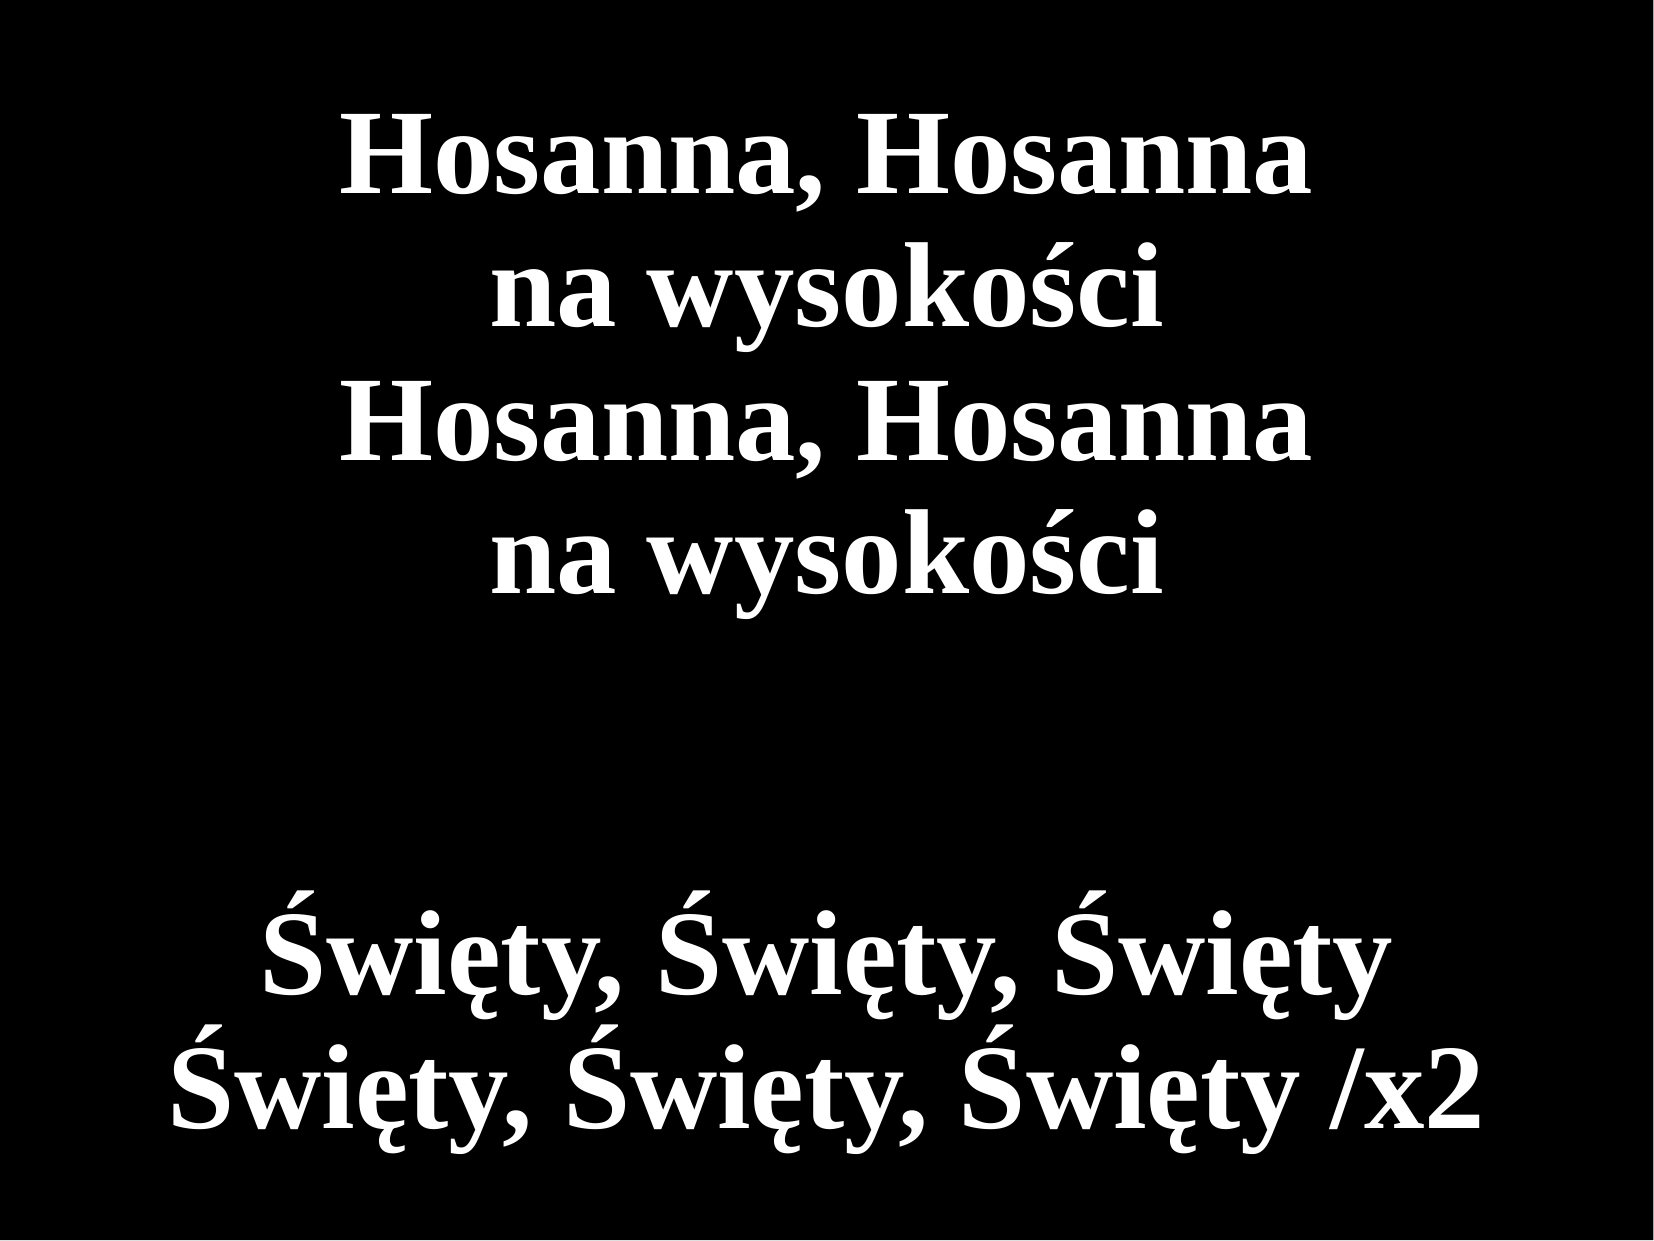

# Hosanna, Hosanna na wysokości Hosanna, Hosanna na wysokości Święty, Święty, Święty Święty, Święty, Święty /x2